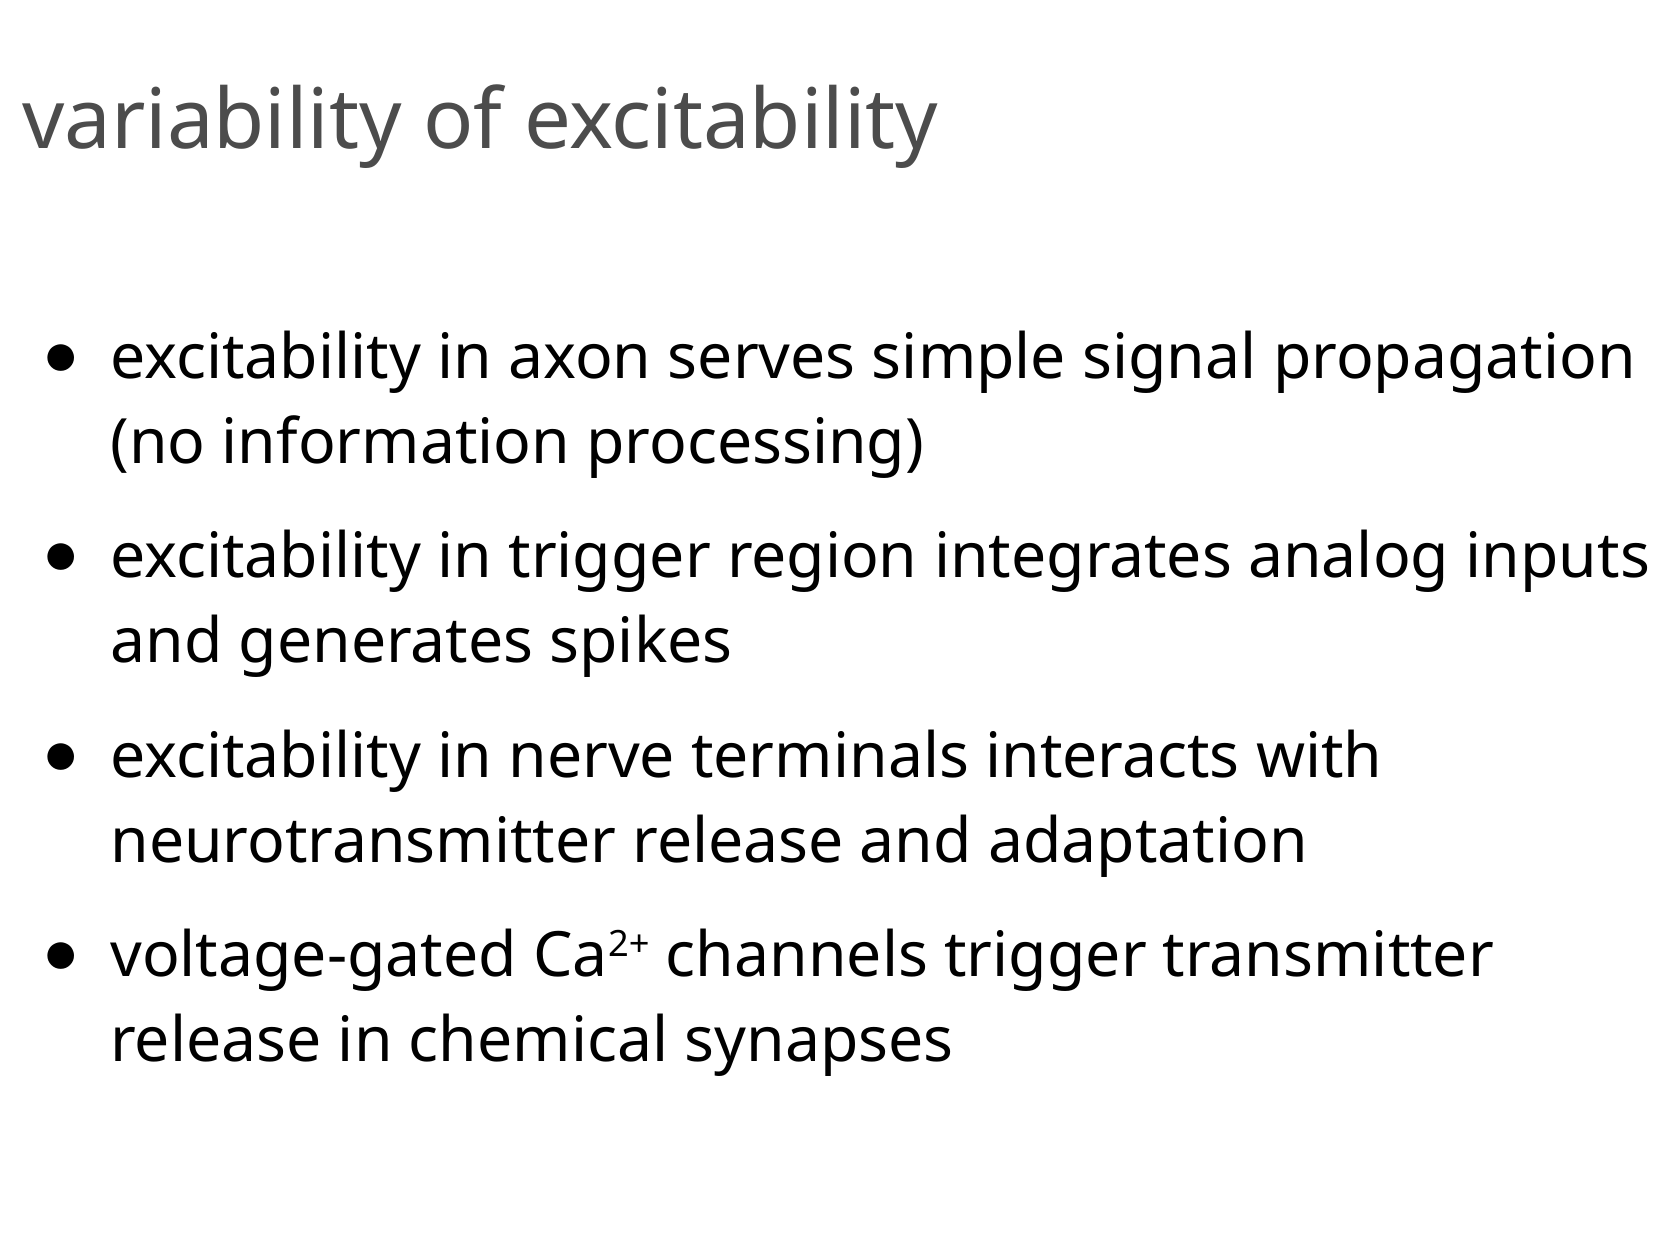

# variability of excitability
excitability in axon serves simple signal propagation (no information processing)
excitability in trigger region integrates analog inputs and generates spikes
excitability in nerve terminals interacts with neurotransmitter release and adaptation
voltage-gated Ca2+ channels trigger transmitter release in chemical synapses